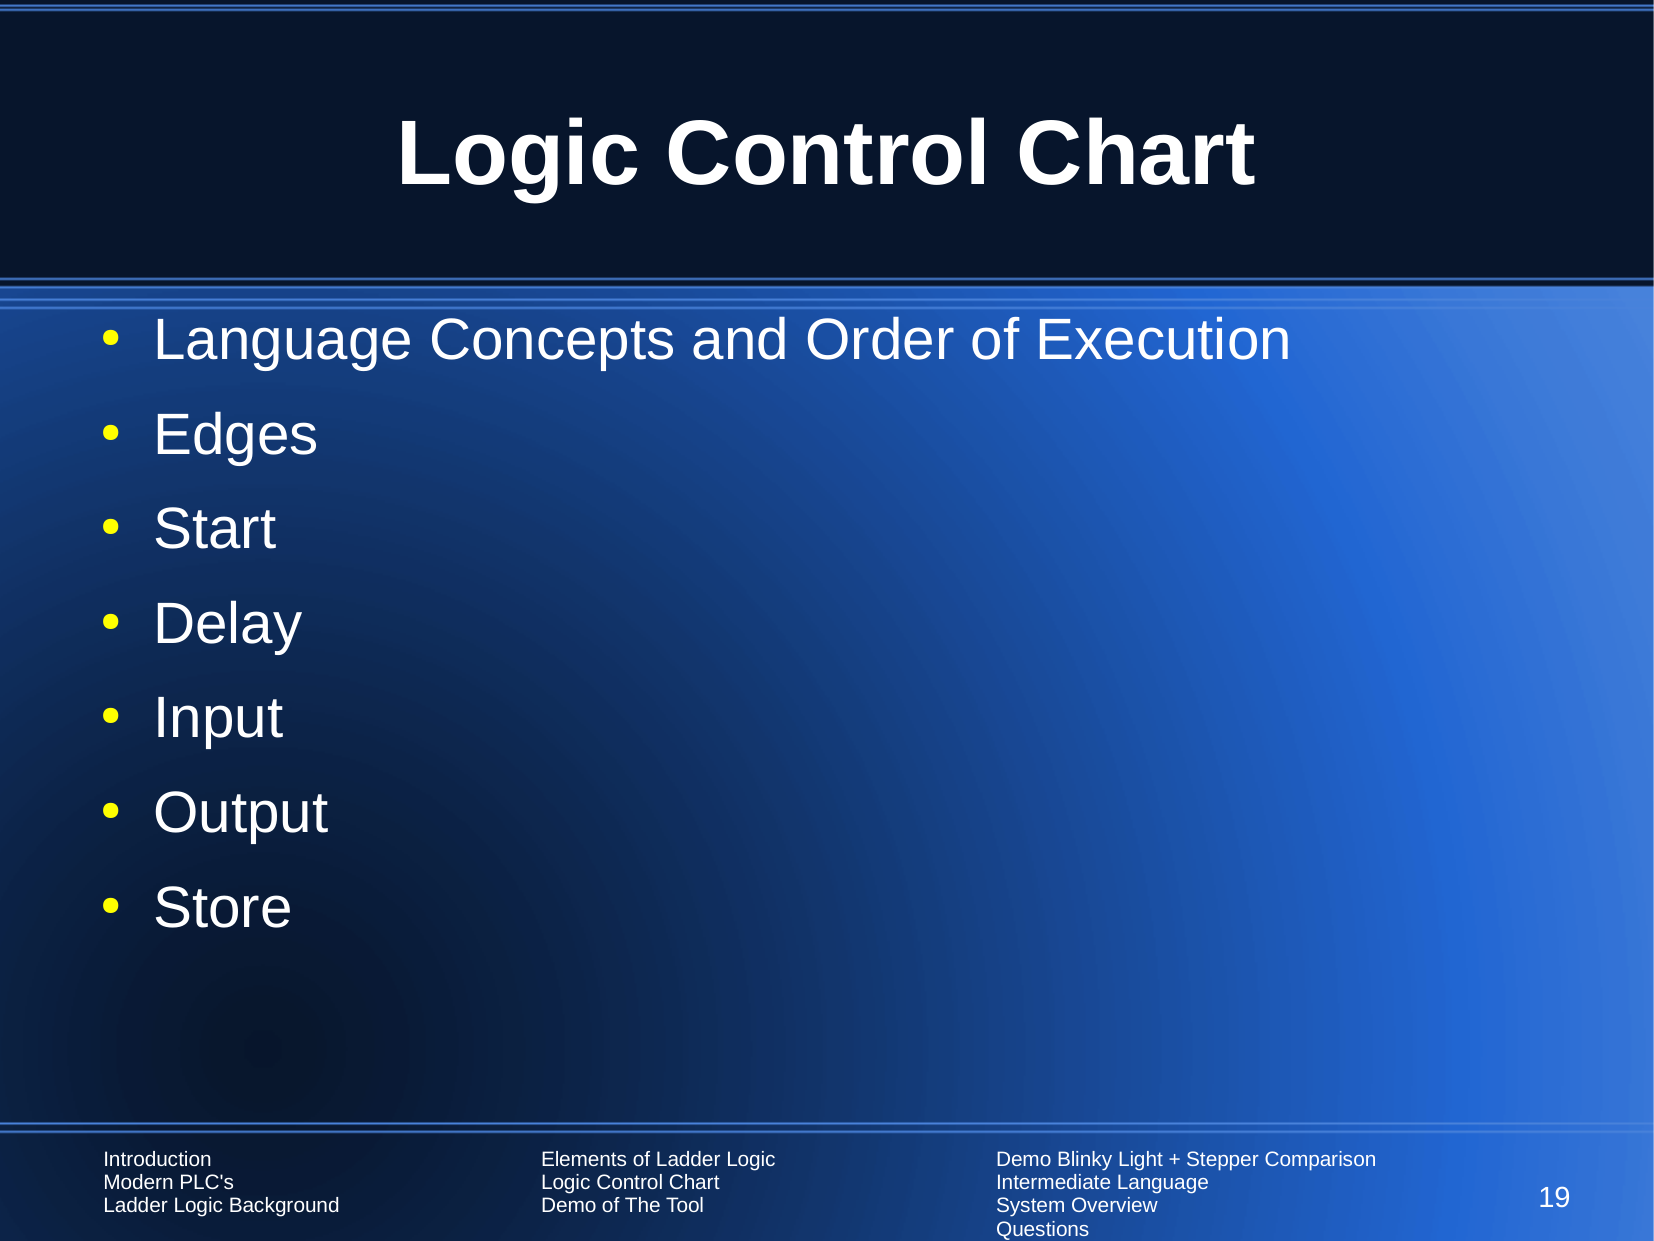

# Logic Control Chart
Language Concepts and Order of Execution
Edges
Start
Delay
Input
Output
Store
19